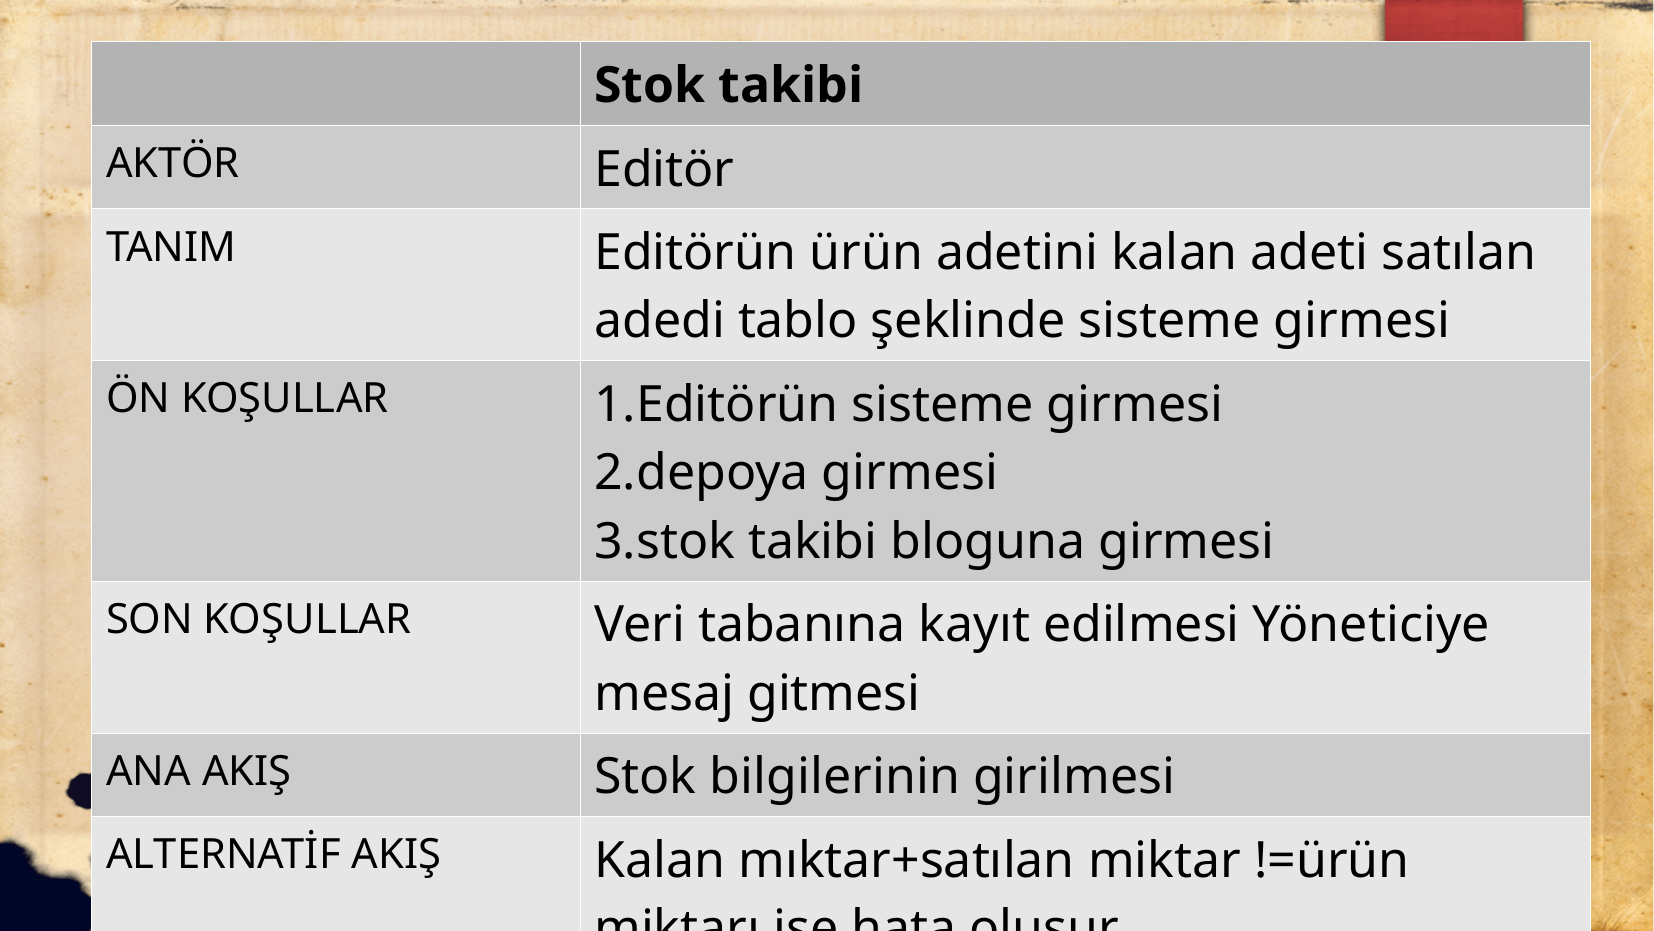

| | Stok takibi |
| --- | --- |
| AKTÖR | Editör |
| TANIM | Editörün ürün adetini kalan adeti satılan adedi tablo şeklinde sisteme girmesi |
| ÖN KOŞULLAR | 1.Editörün sisteme girmesi 2.depoya girmesi 3.stok takibi bloguna girmesi |
| SON KOŞULLAR | Veri tabanına kayıt edilmesi Yöneticiye mesaj gitmesi |
| ANA AKIŞ | Stok bilgilerinin girilmesi |
| ALTERNATİF AKIŞ | Kalan mıktar+satılan miktar !=ürün miktarı ise hata oluşur. |